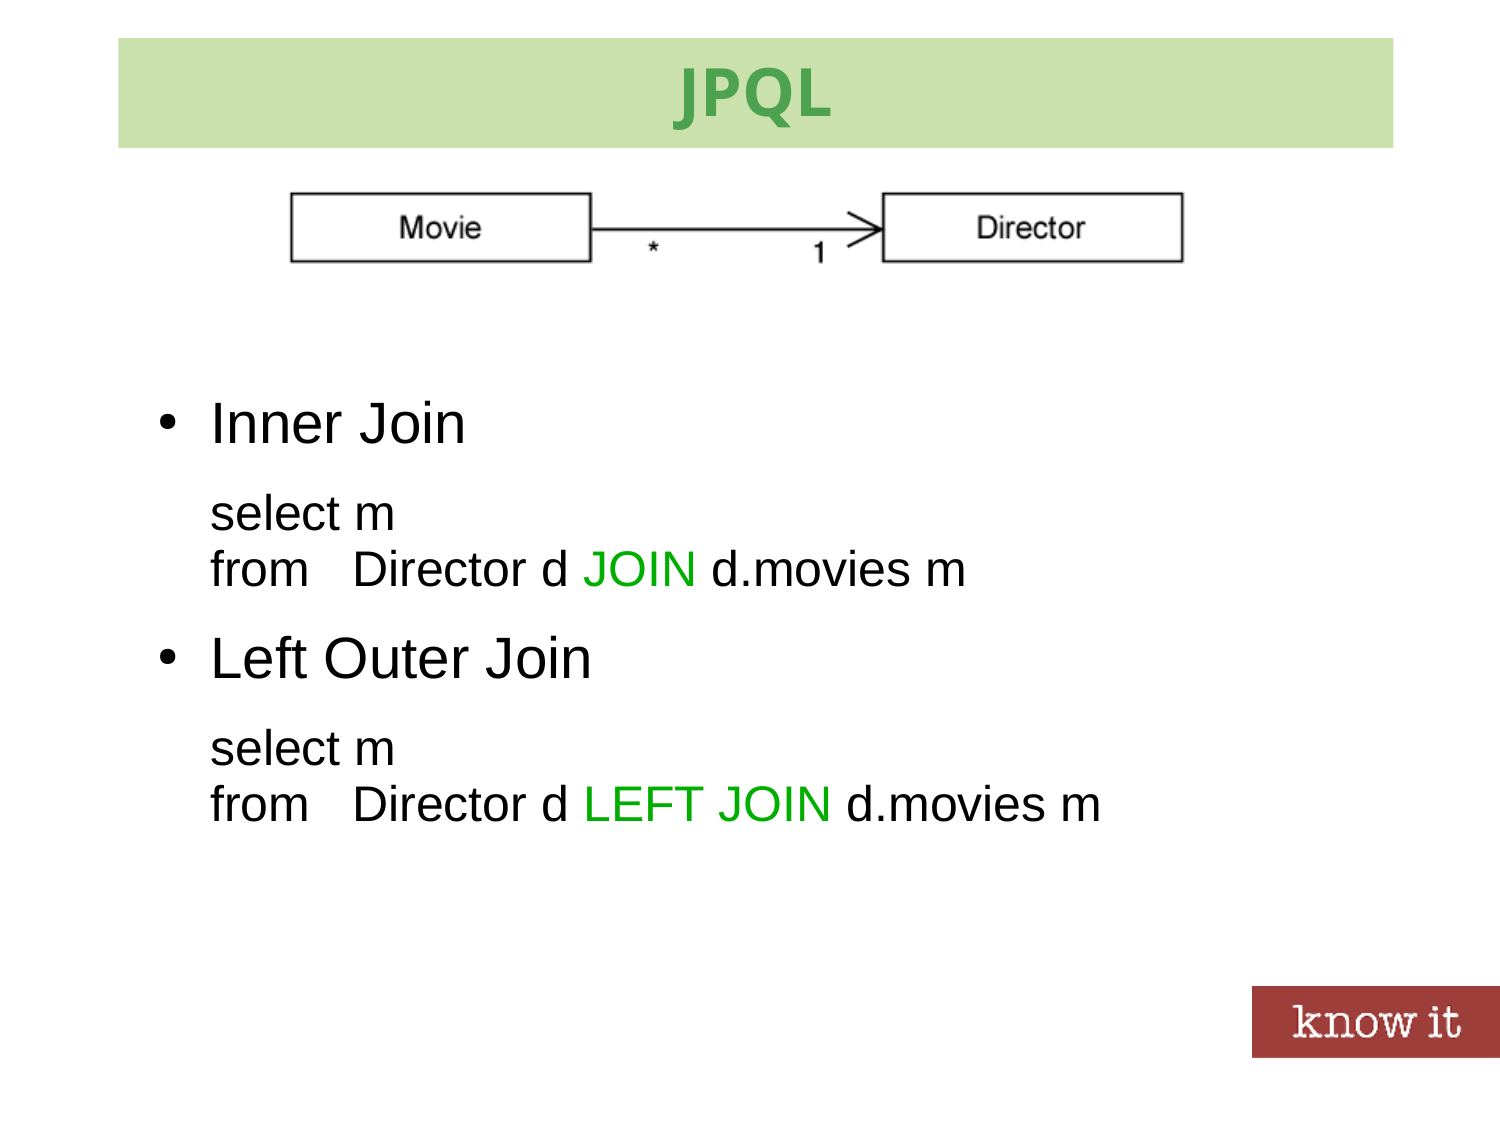

JPQL
# Inner Join
select m
from Director d JOIN d.movies m
Left Outer Join
select m
from Director d LEFT JOIN d.movies m